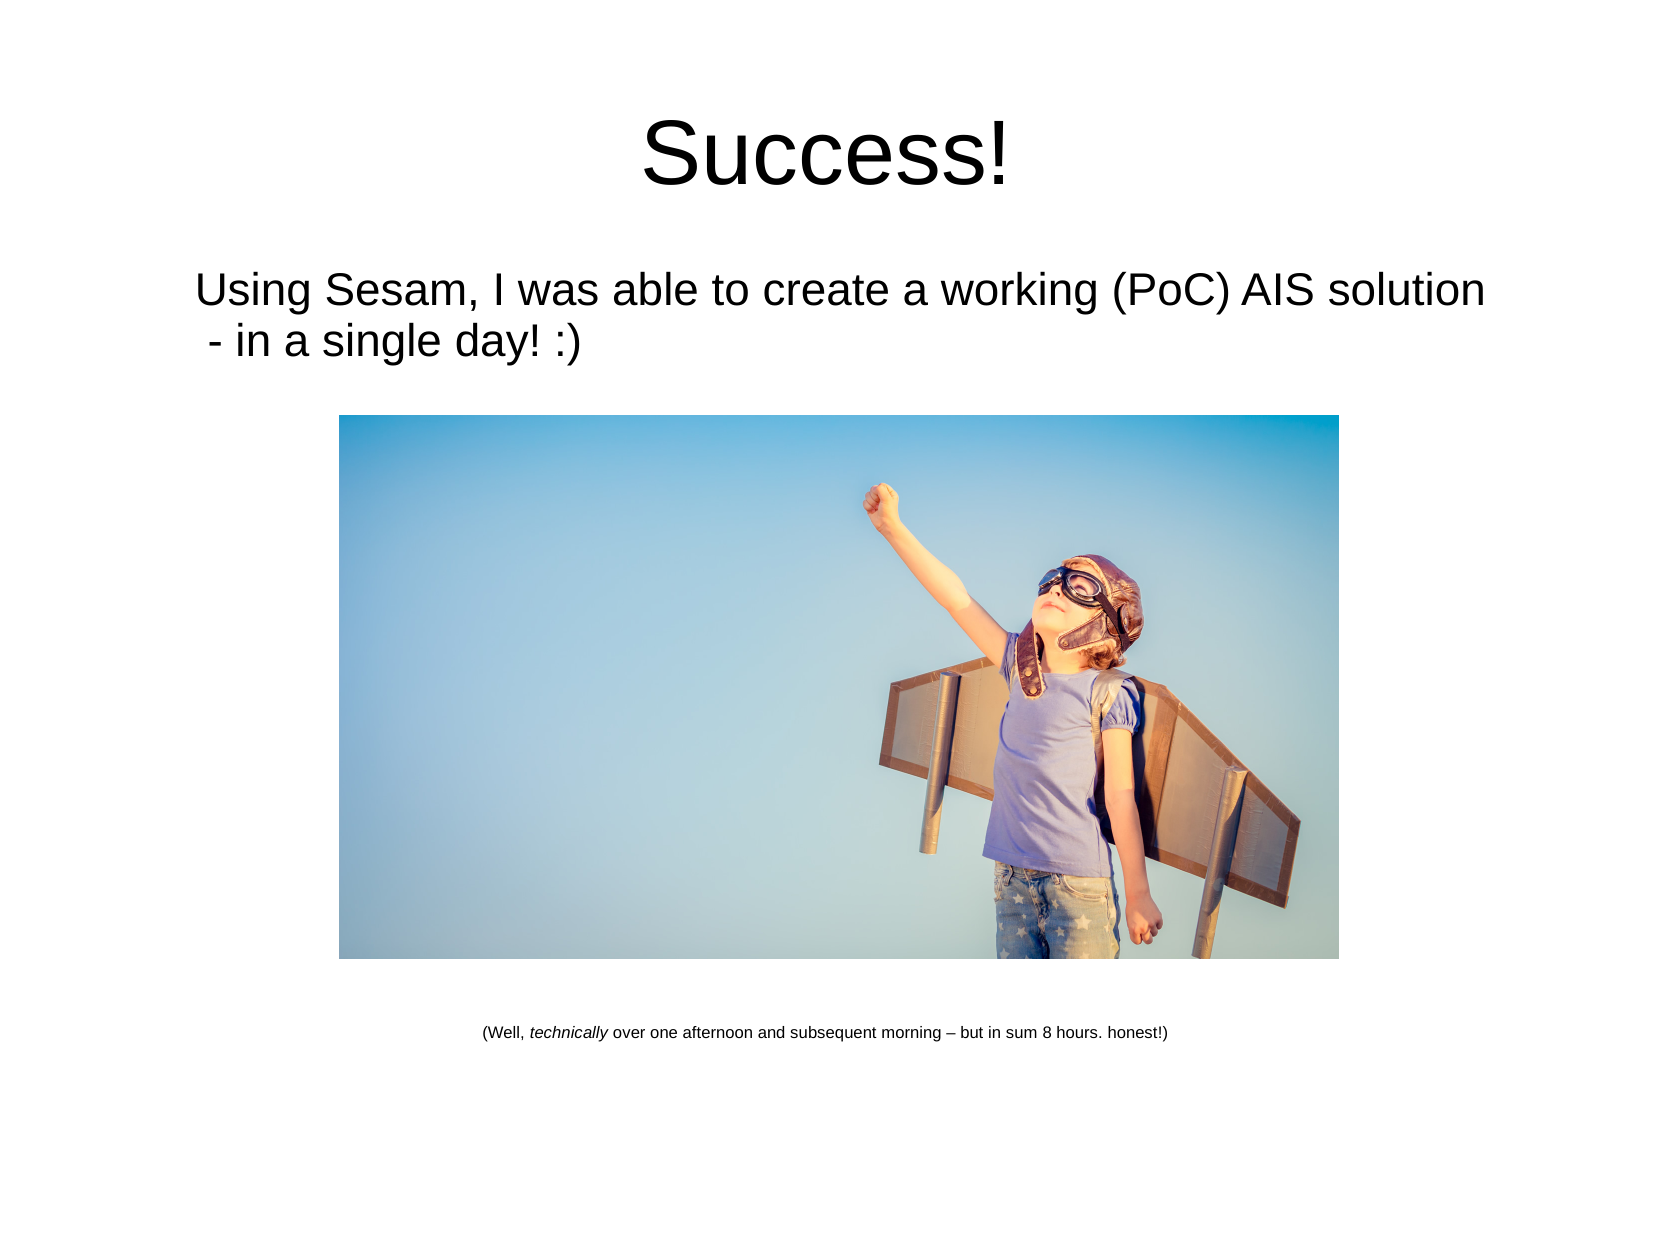

# Success!
Using Sesam, I was able to create a working (PoC) AIS solution
 - in a single day! :)
(Well, technically over one afternoon and subsequent morning – but in sum 8 hours. honest!)